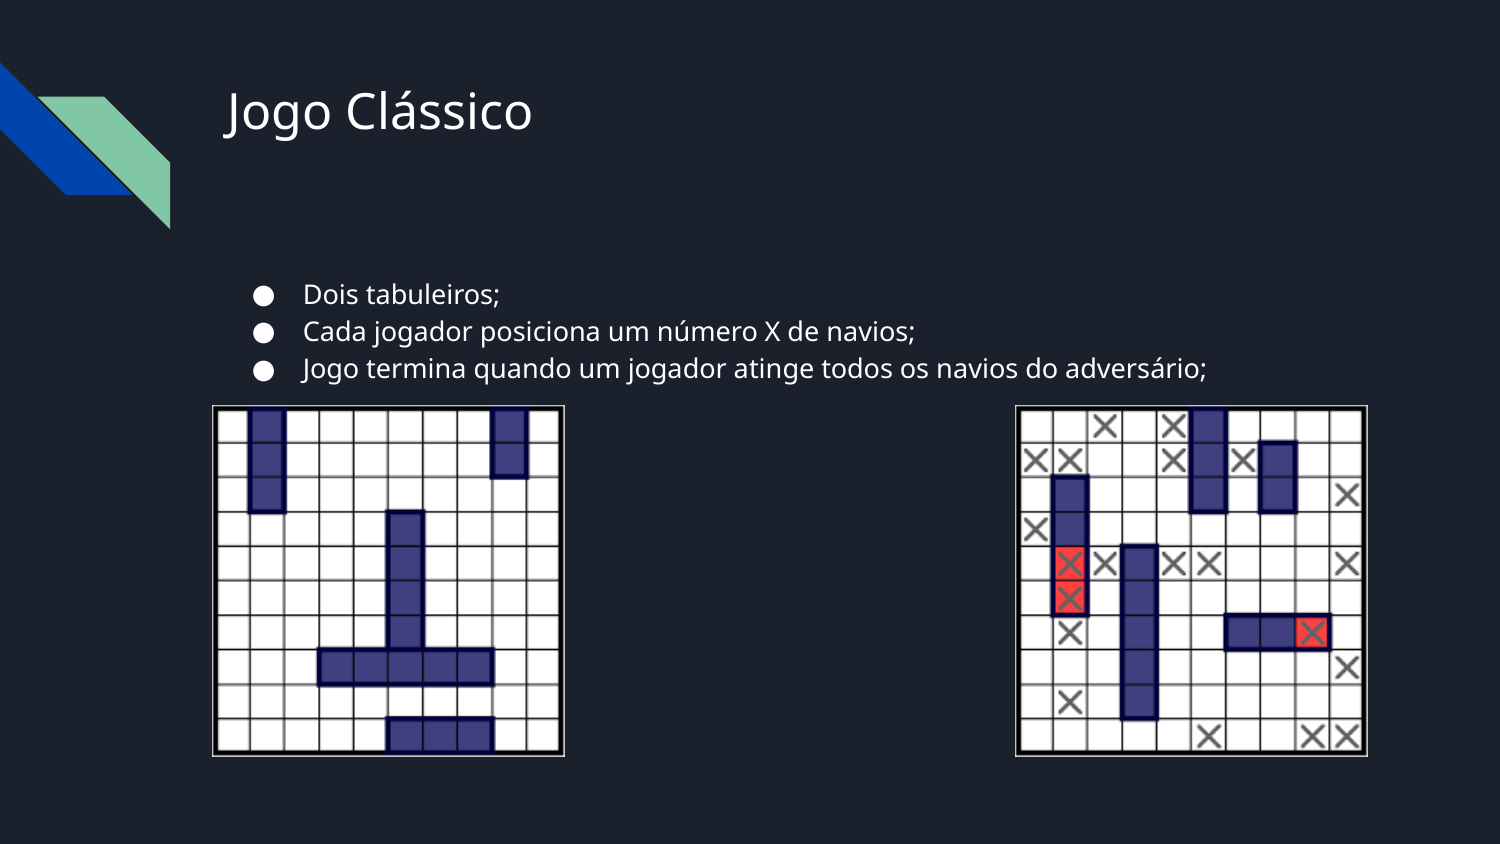

# Jogo Clássico
Dois tabuleiros;
Cada jogador posiciona um número X de navios;
Jogo termina quando um jogador atinge todos os navios do adversário;